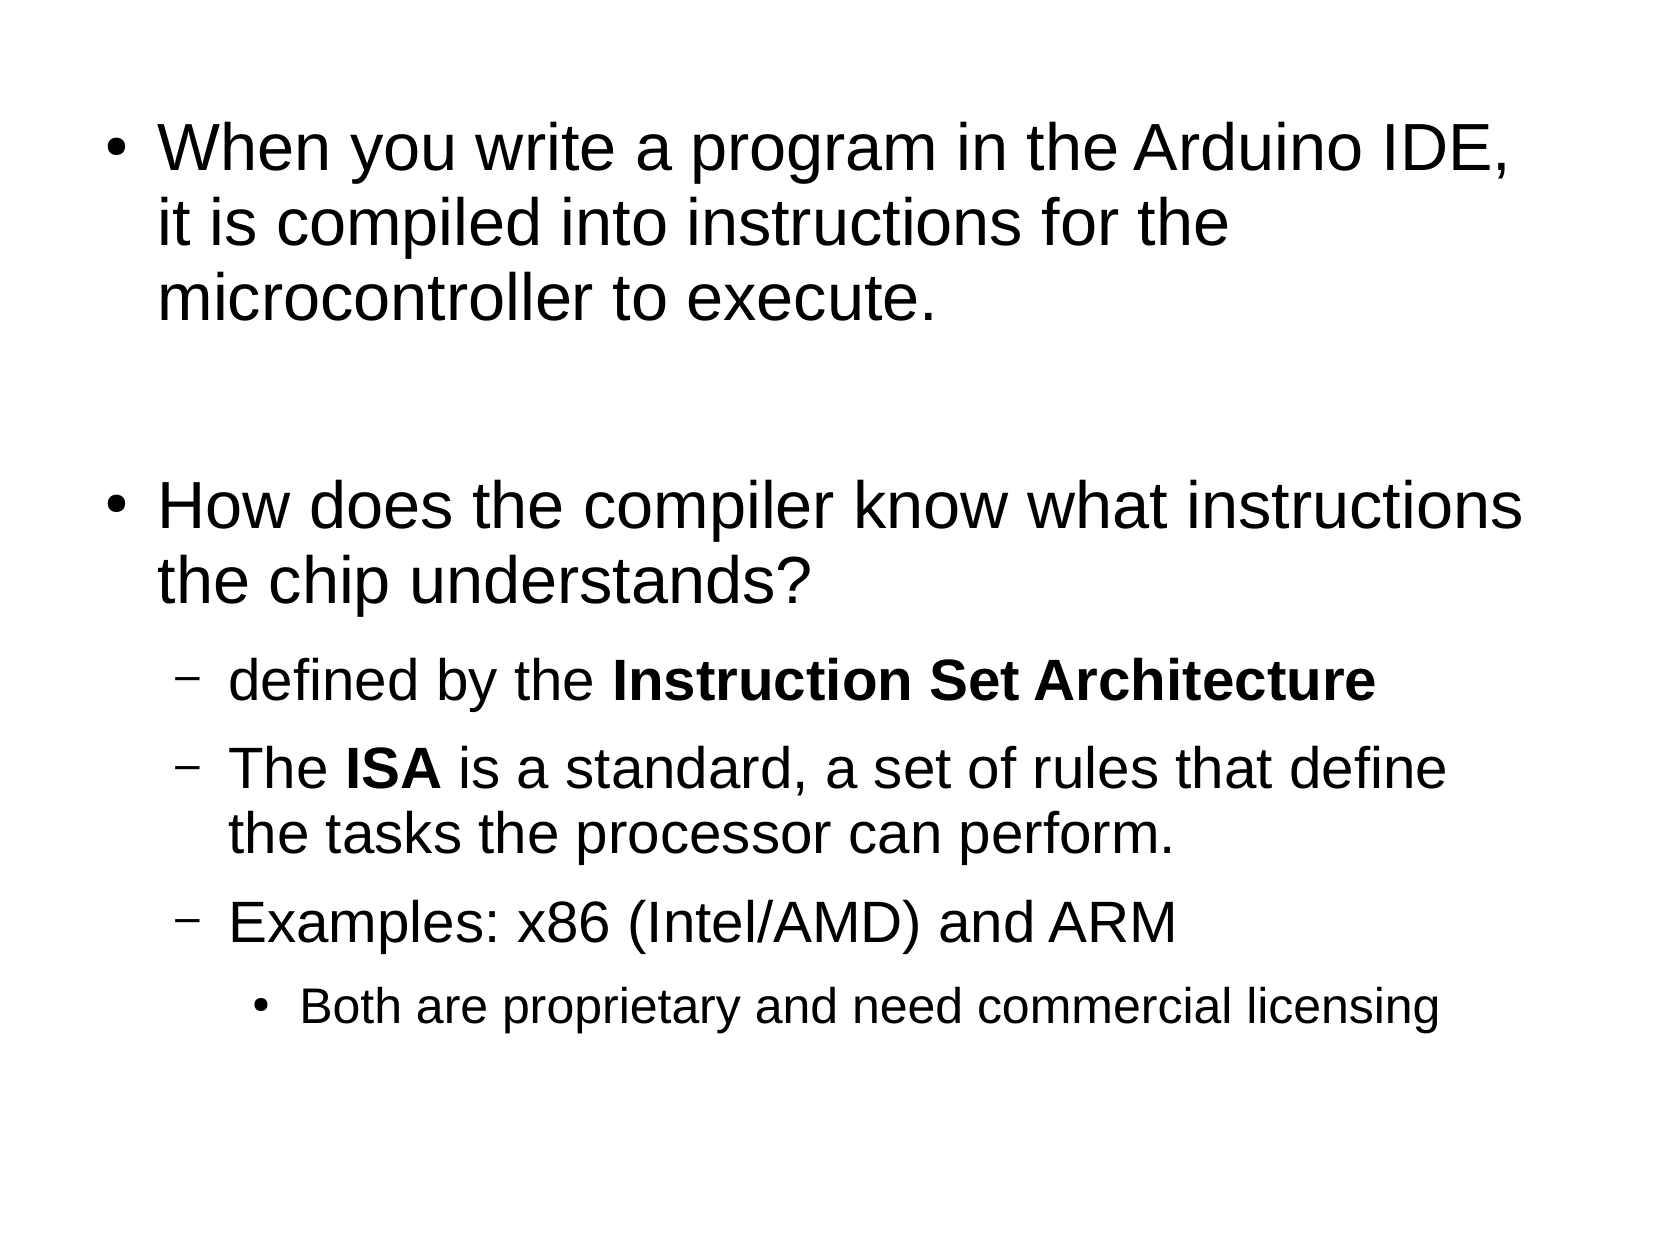

# When you write a program in the Arduino IDE, it is compiled into instructions for the microcontroller to execute.
How does the compiler know what instructions the chip understands?
defined by the Instruction Set Architecture
The ISA is a standard, a set of rules that define the tasks the processor can perform.
Examples: x86 (Intel/AMD) and ARM
Both are proprietary and need commercial licensing